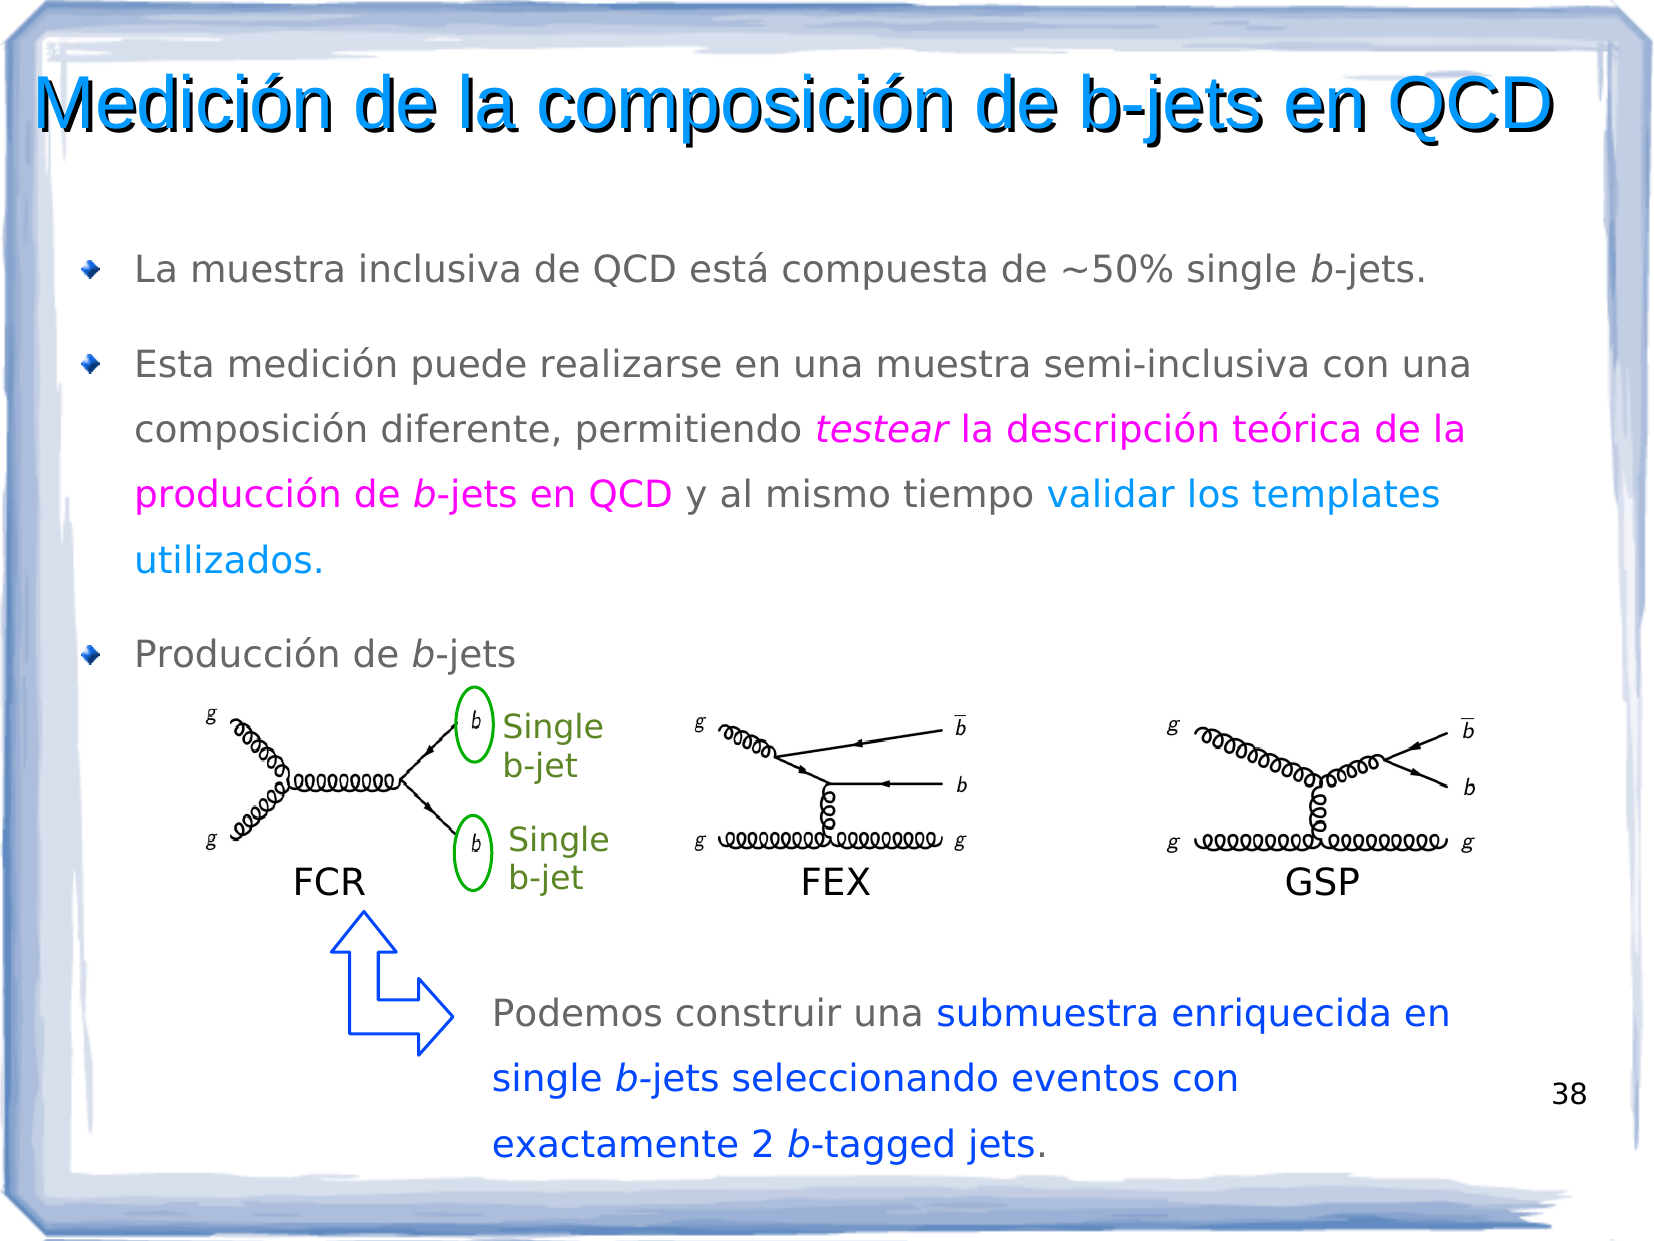

Medición de la composición de b-jets en QCD
# La muestra inclusiva de QCD está compuesta de ~50% single b-jets.
Esta medición puede realizarse en una muestra semi-inclusiva con una composición diferente, permitiendo testear la descripción teórica de la producción de b-jets en QCD y al mismo tiempo validar los templates utilizados.
Producción de b-jets
Single
b-jet
Single b-jet
FCR
FEX
GSP
Podemos construir una submuestra enriquecida en single b-jets seleccionando eventos con exactamente 2 b-tagged jets.
38